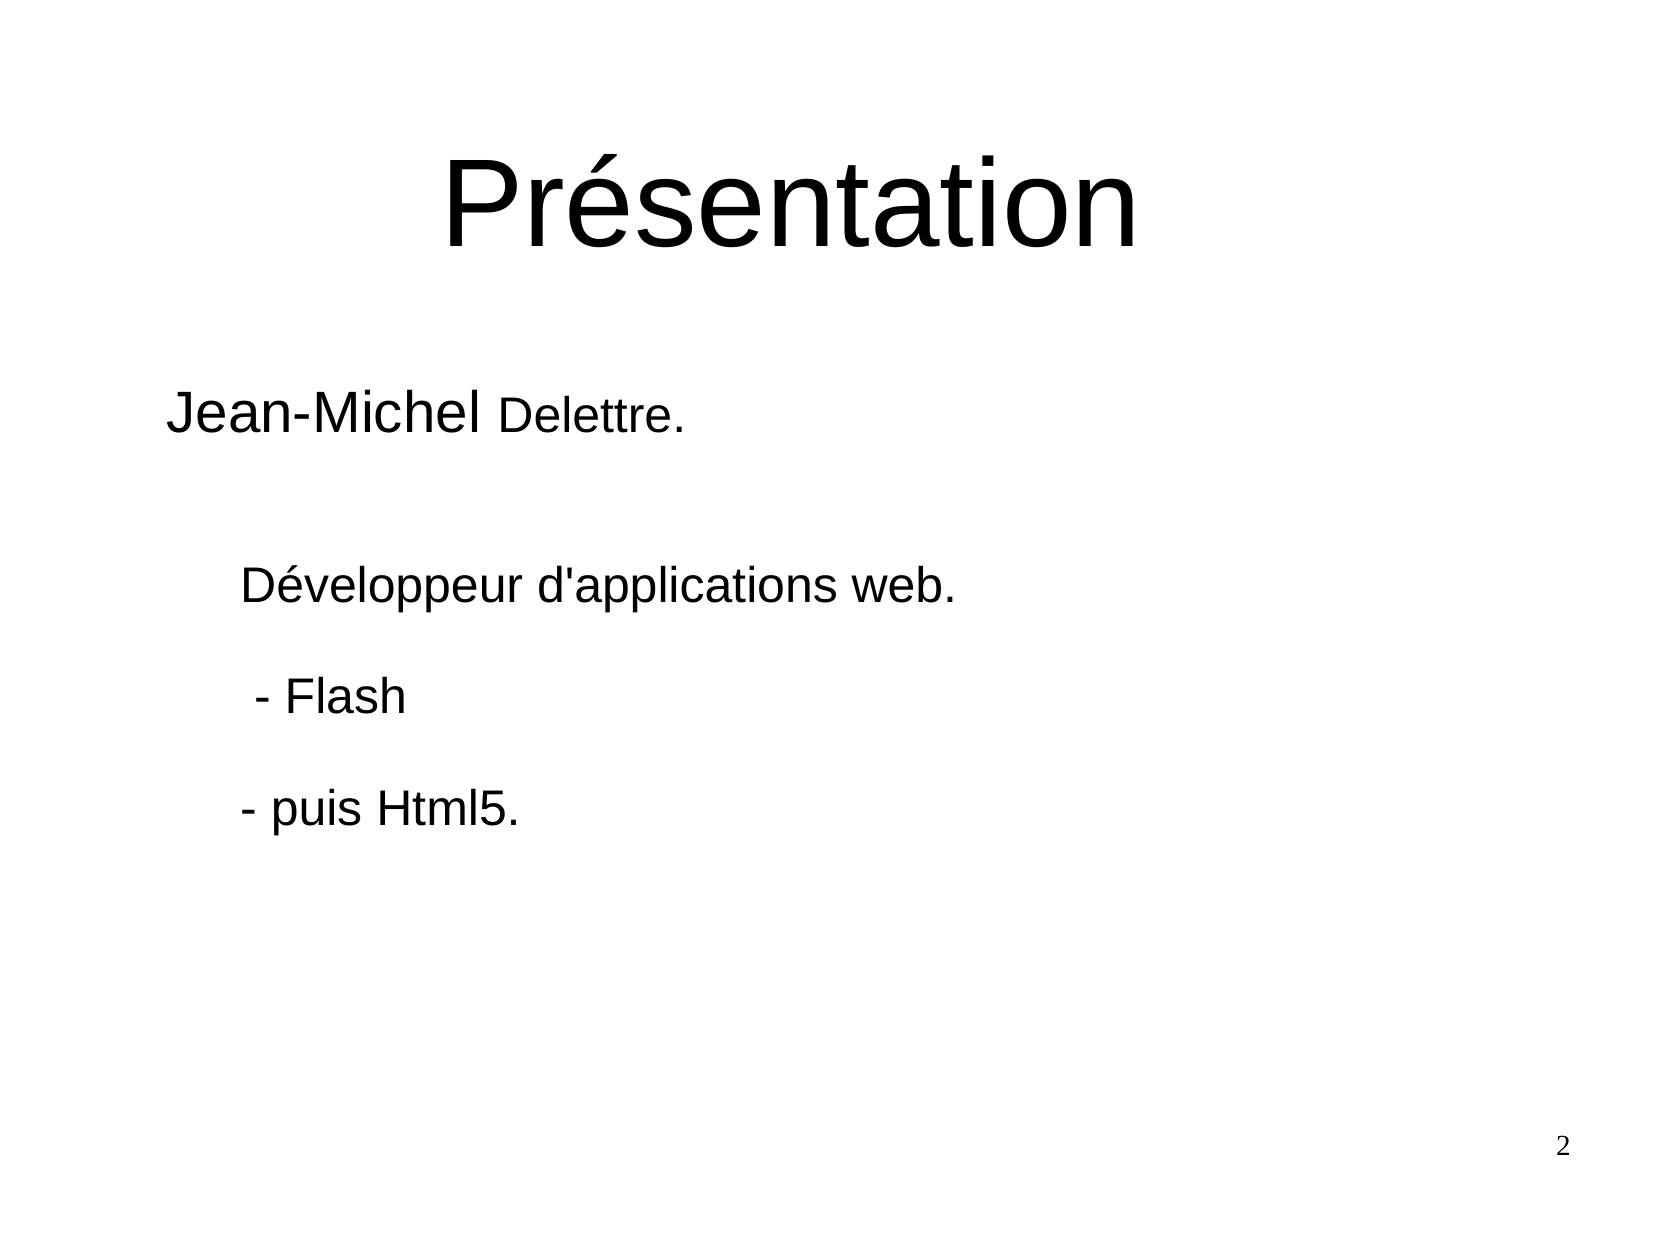

Présentation
Jean-Michel Delettre.
	Développeur d'applications web.
	 - Flash
	- puis Html5.
2